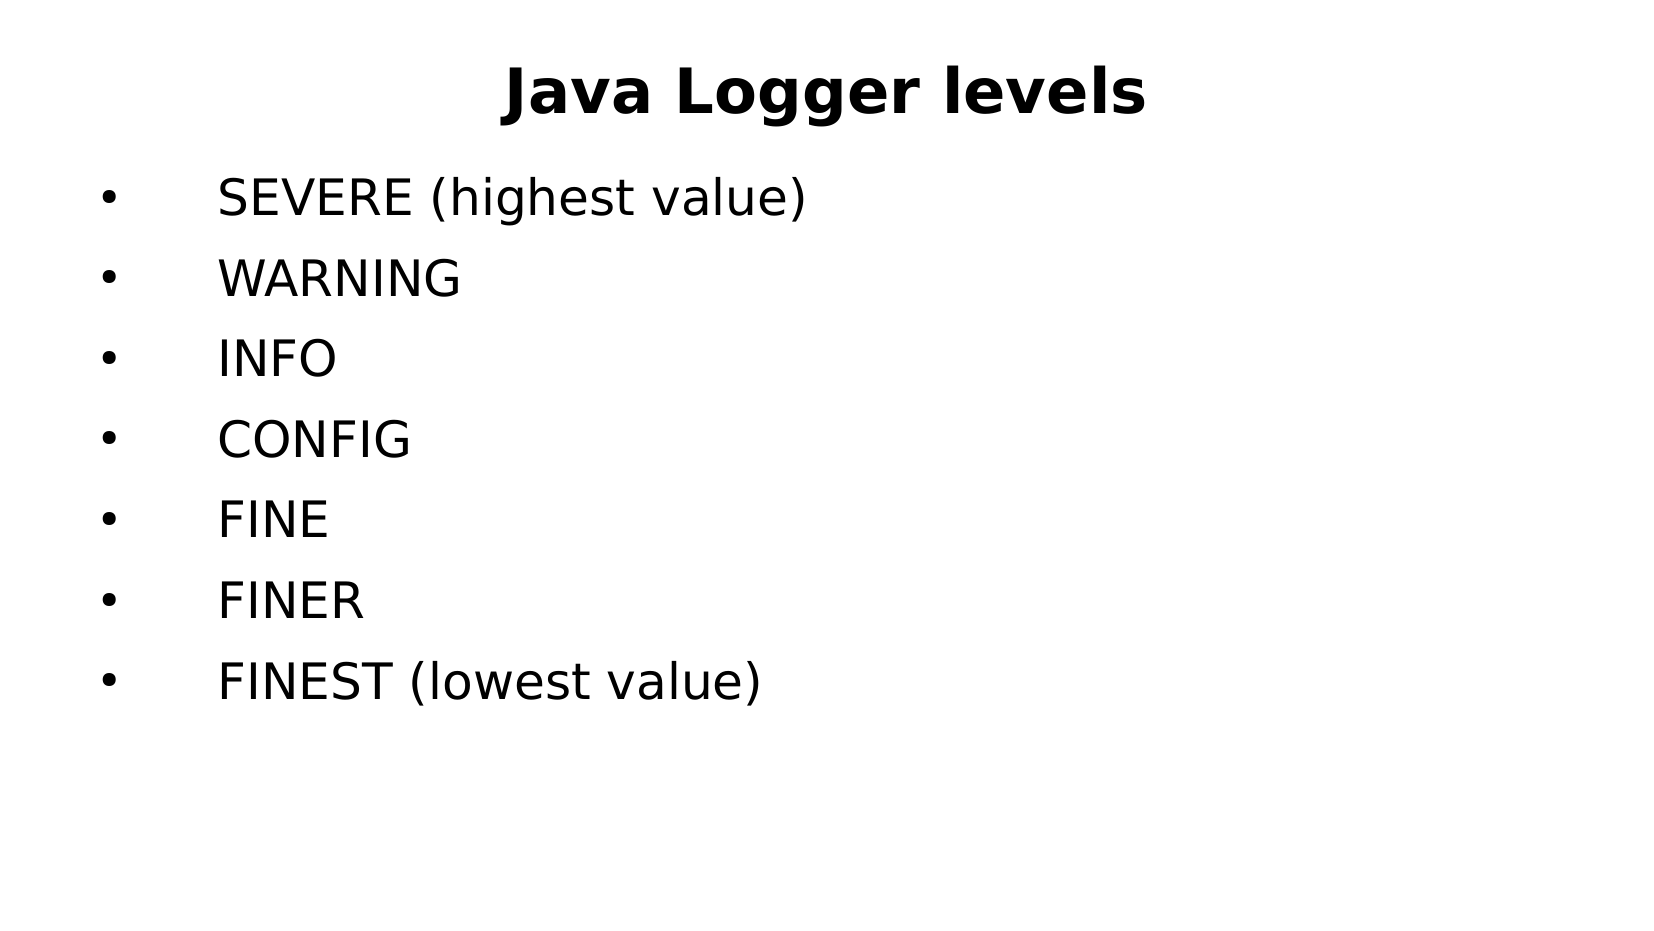

# Java Logger levels
 SEVERE (highest value)
 WARNING
 INFO
 CONFIG
 FINE
 FINER
 FINEST (lowest value)